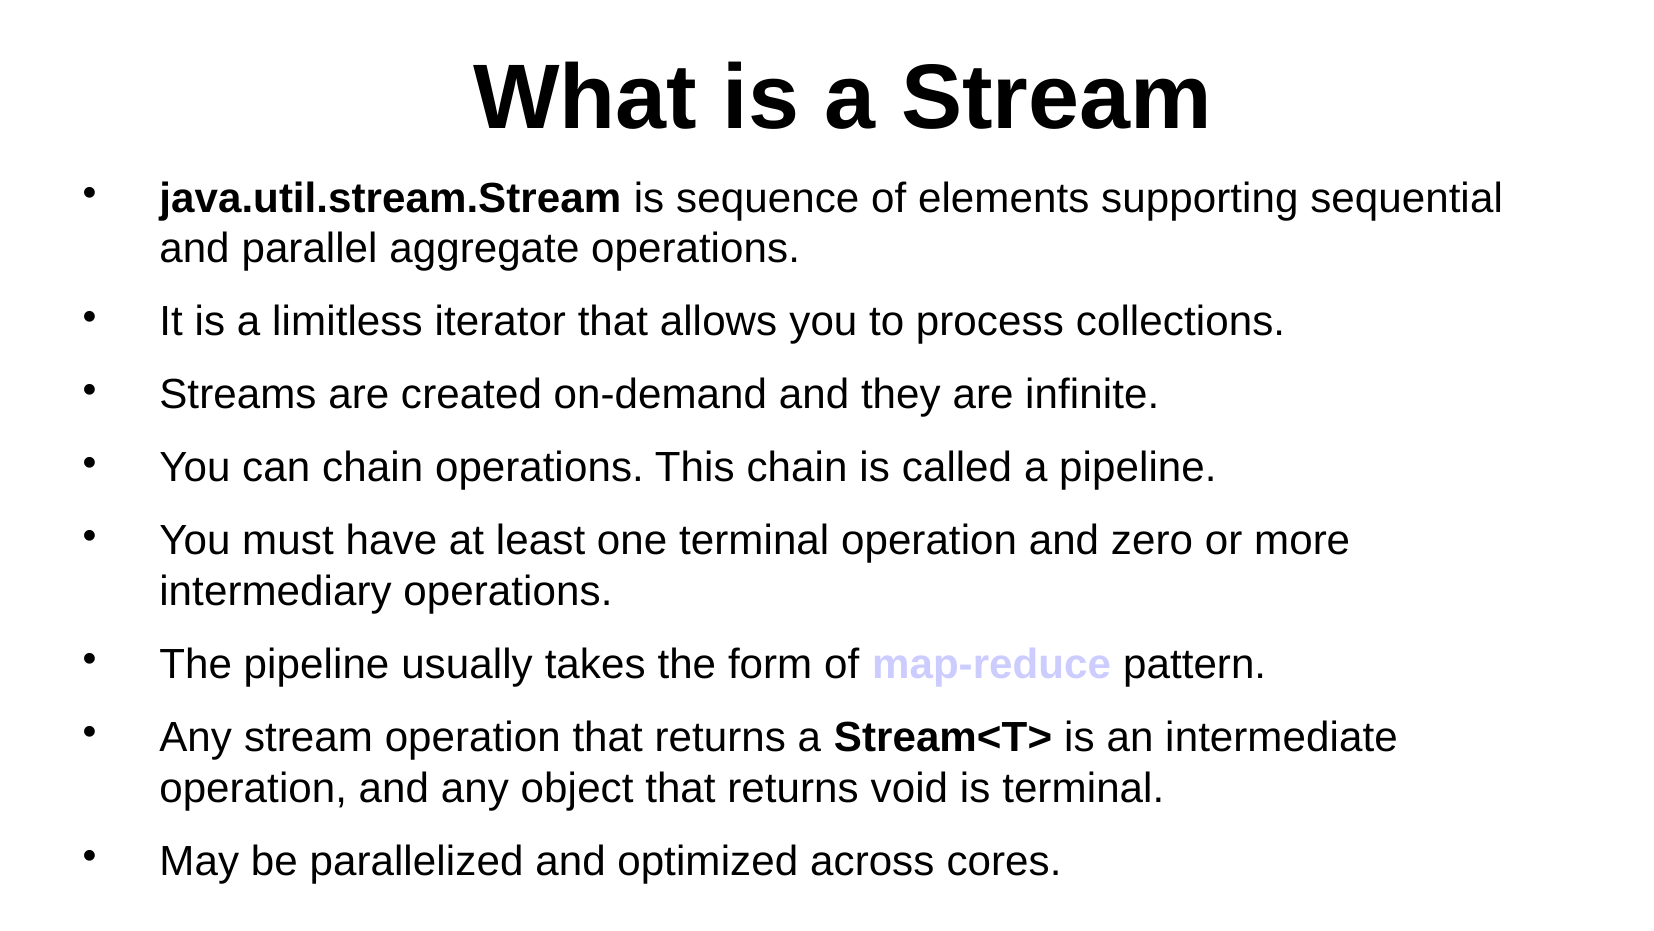

# What is a Stream
java.util.stream.Stream is sequence of elements supporting sequential and parallel aggregate operations.
It is a limitless iterator that allows you to process collections.
Streams are created on-demand and they are infinite.
You can chain operations. This chain is called a pipeline.
You must have at least one terminal operation and zero or more intermediary operations.
The pipeline usually takes the form of map-reduce pattern.
Any stream operation that returns a Stream<T> is an intermediate operation, and any object that returns void is terminal.
May be parallelized and optimized across cores.